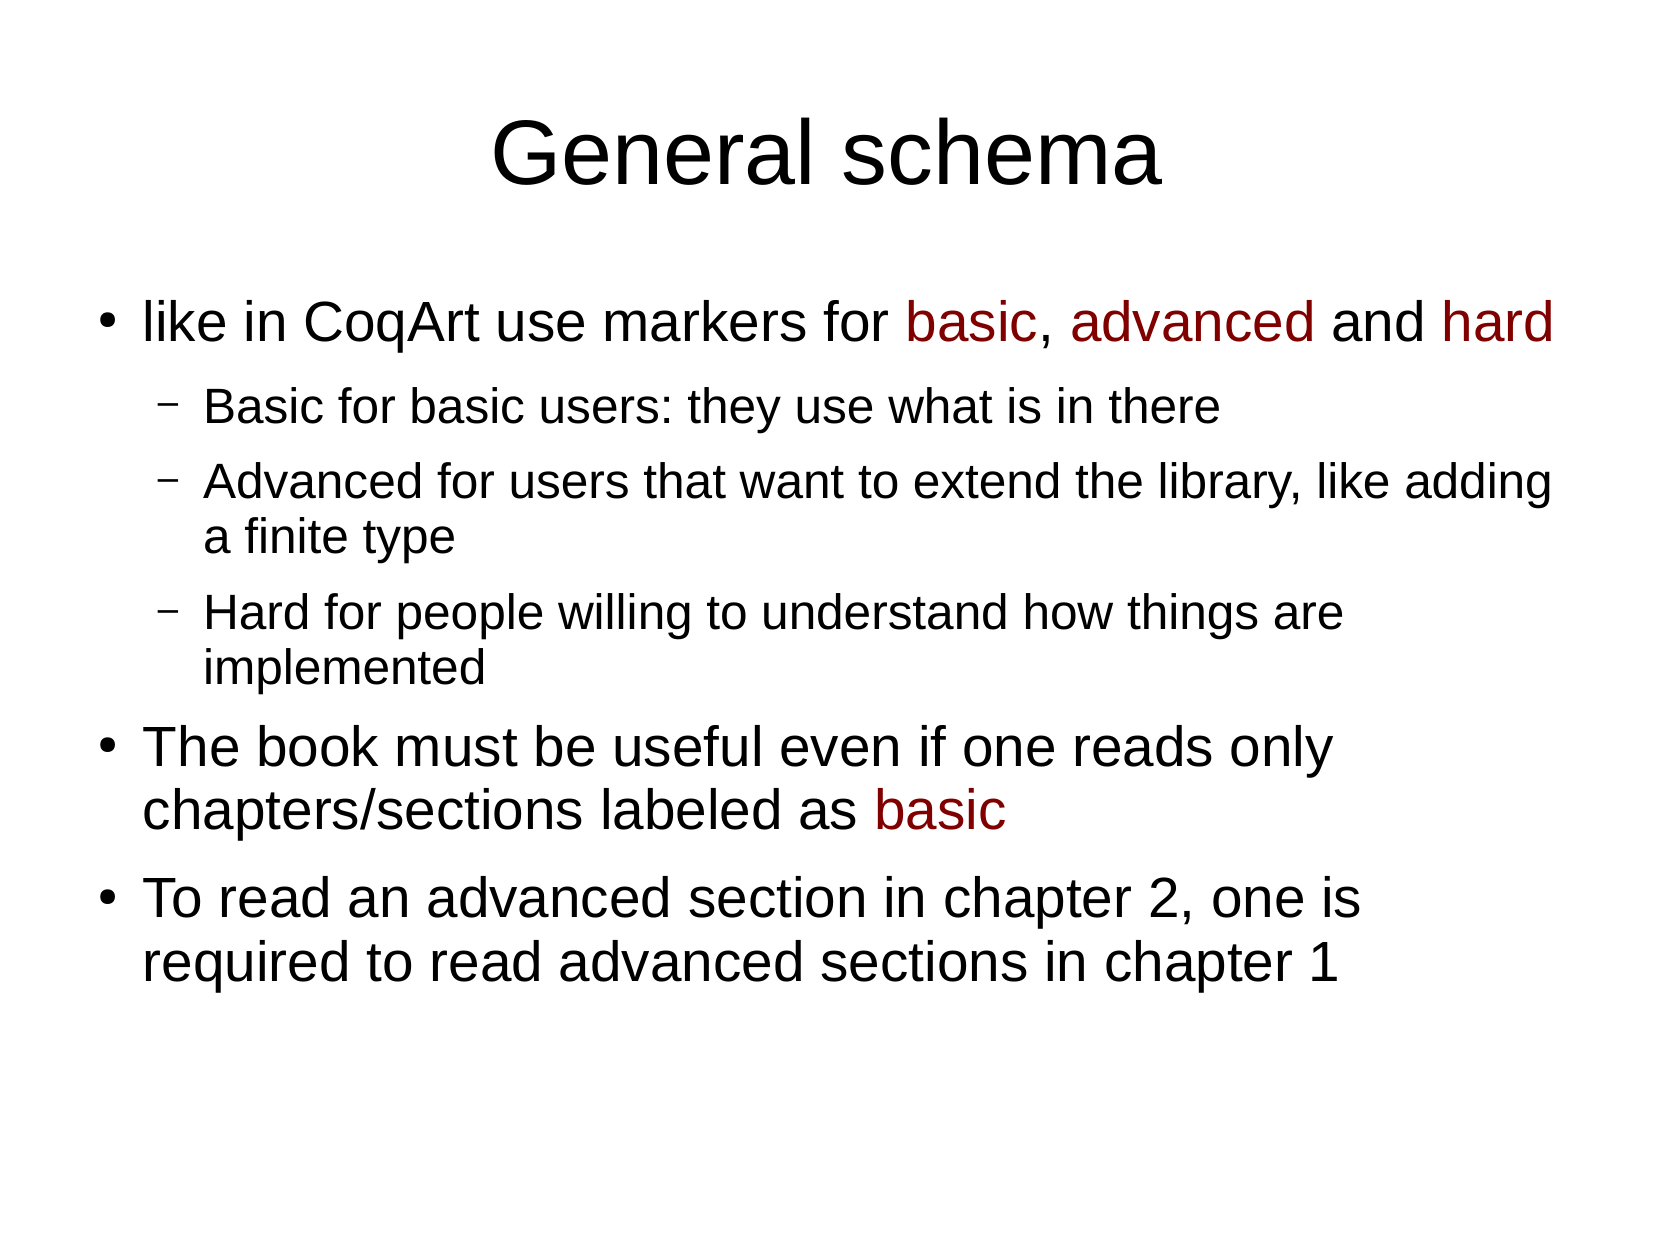

# General schema
like in CoqArt use markers for basic, advanced and hard
Basic for basic users: they use what is in there
Advanced for users that want to extend the library, like adding a finite type
Hard for people willing to understand how things are implemented
The book must be useful even if one reads only chapters/sections labeled as basic
To read an advanced section in chapter 2, one is required to read advanced sections in chapter 1